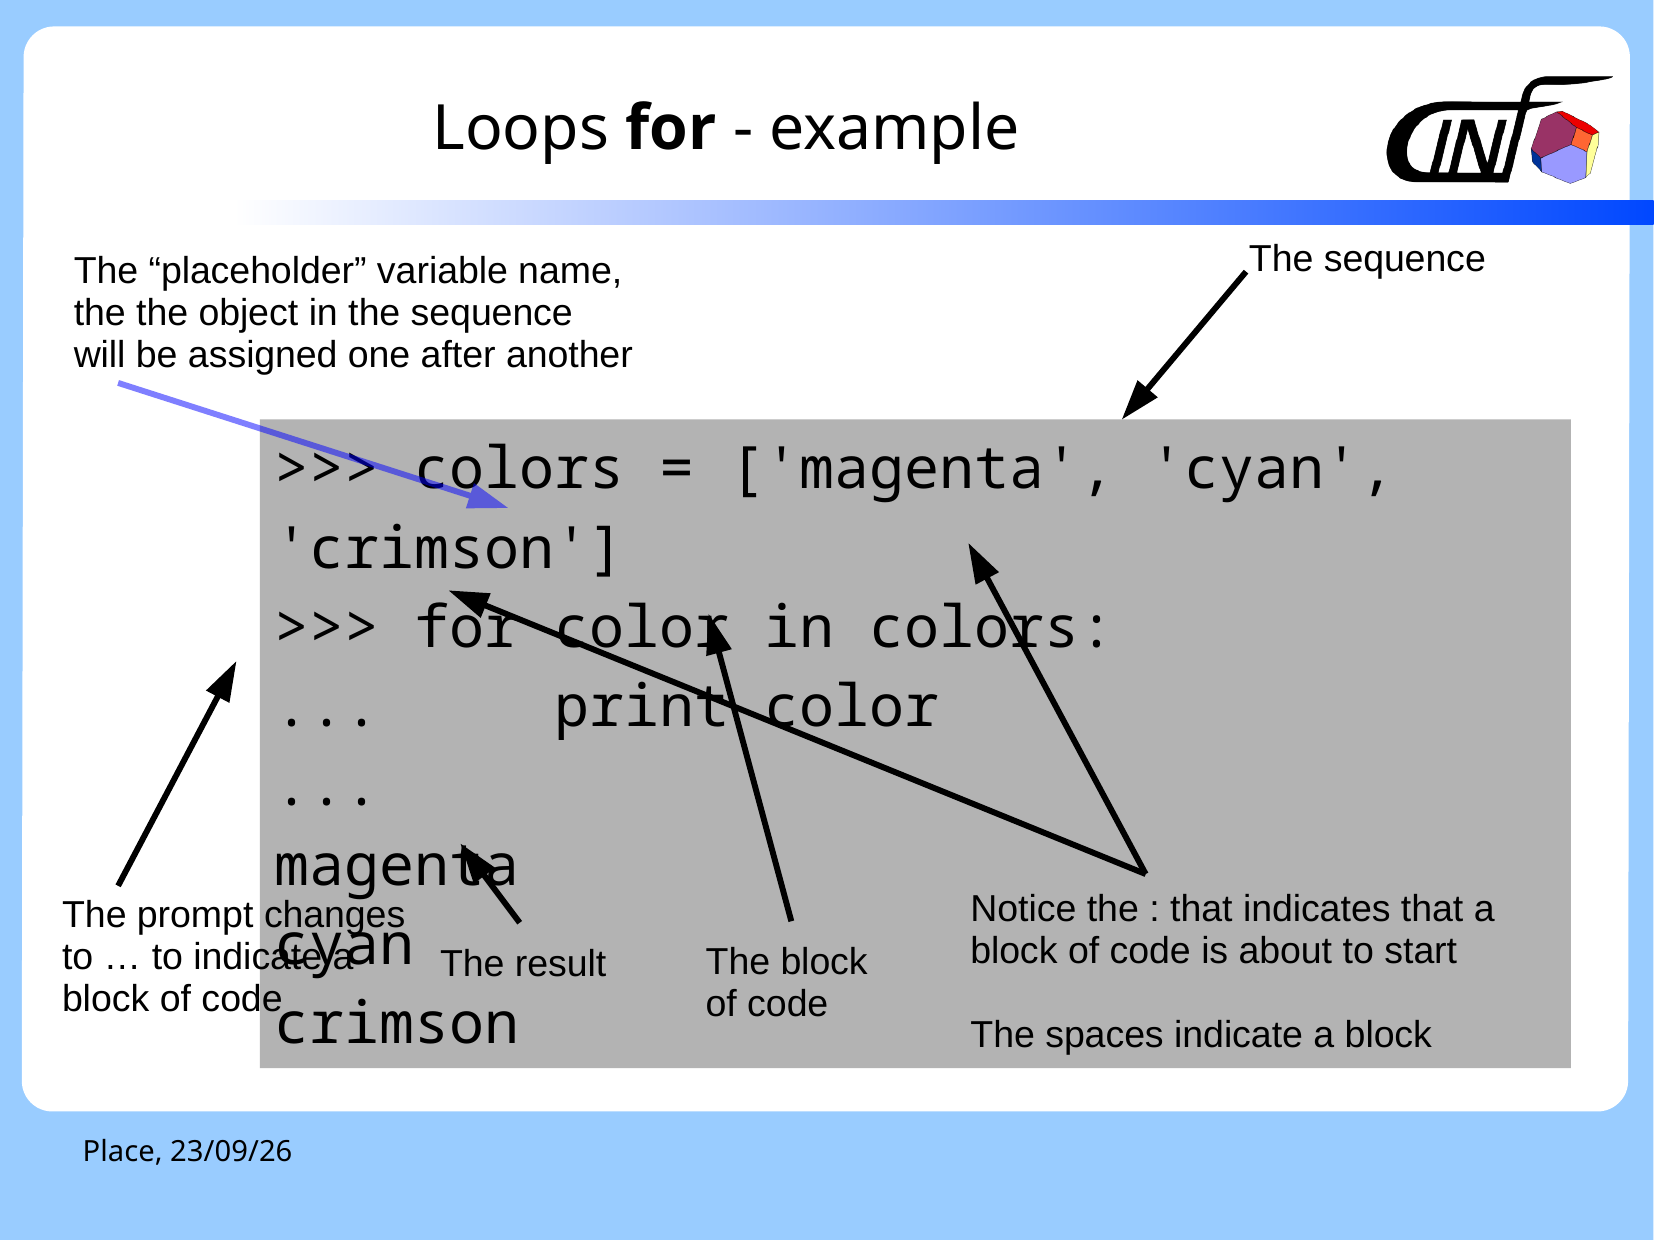

# Loops for - example
The sequence
The “placeholder” variable name,
the the object in the sequence
will be assigned one after another
>>> colors = ['magenta', 'cyan', 'crimson']
>>> for color in colors:
... print color
...
magenta
cyan
crimson
Notice the : that indicates that a block of code is about to start
The spaces indicate a block
The prompt changes to … to indicate a block of code
The block of code
The result